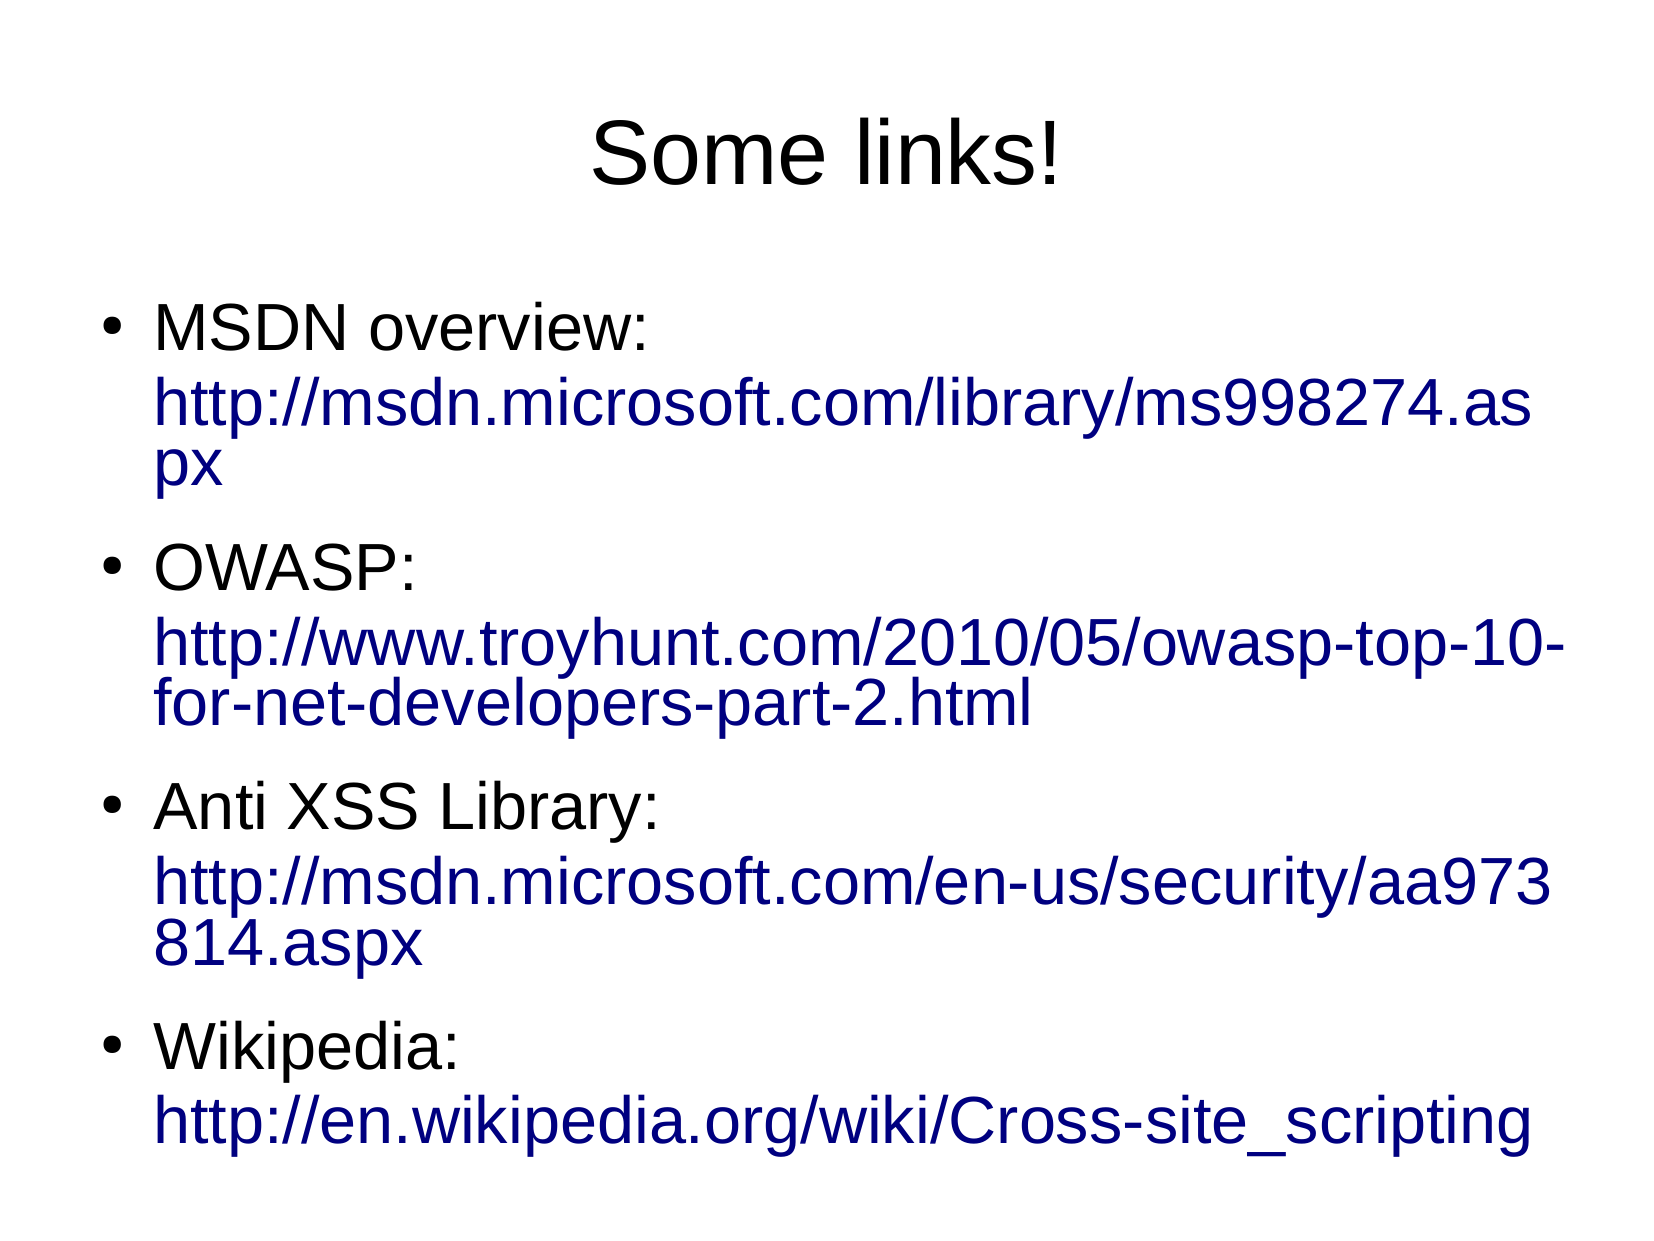

# Some links!
MSDN overview: http://msdn.microsoft.com/library/ms998274.aspx
OWASP: http://www.troyhunt.com/2010/05/owasp-top-10-for-net-developers-part-2.html
Anti XSS Library: http://msdn.microsoft.com/en-us/security/aa973814.aspx
Wikipedia: http://en.wikipedia.org/wiki/Cross-site_scripting